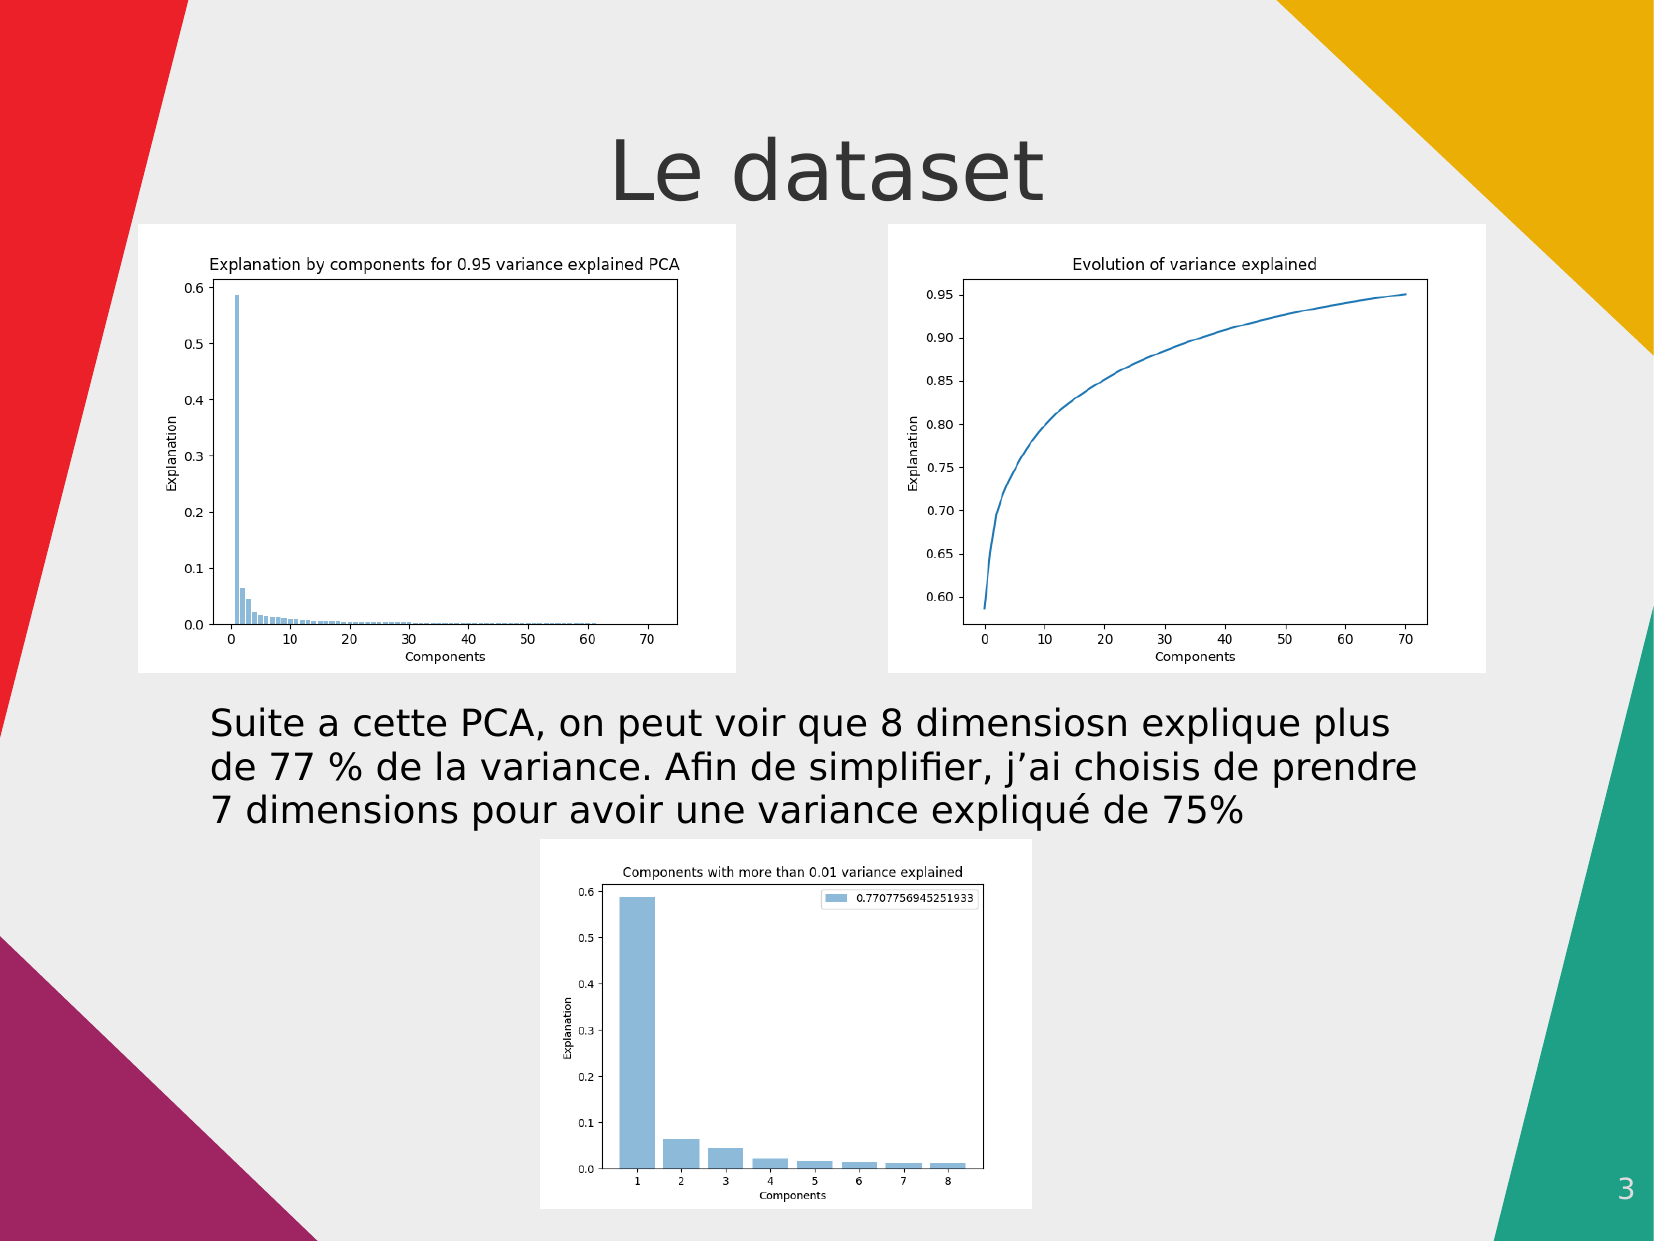

# Le dataset
Suite a cette PCA, on peut voir que 8 dimensiosn explique plus de 77 % de la variance. Afin de simplifier, j’ai choisis de prendre 7 dimensions pour avoir une variance expliqué de 75%
3